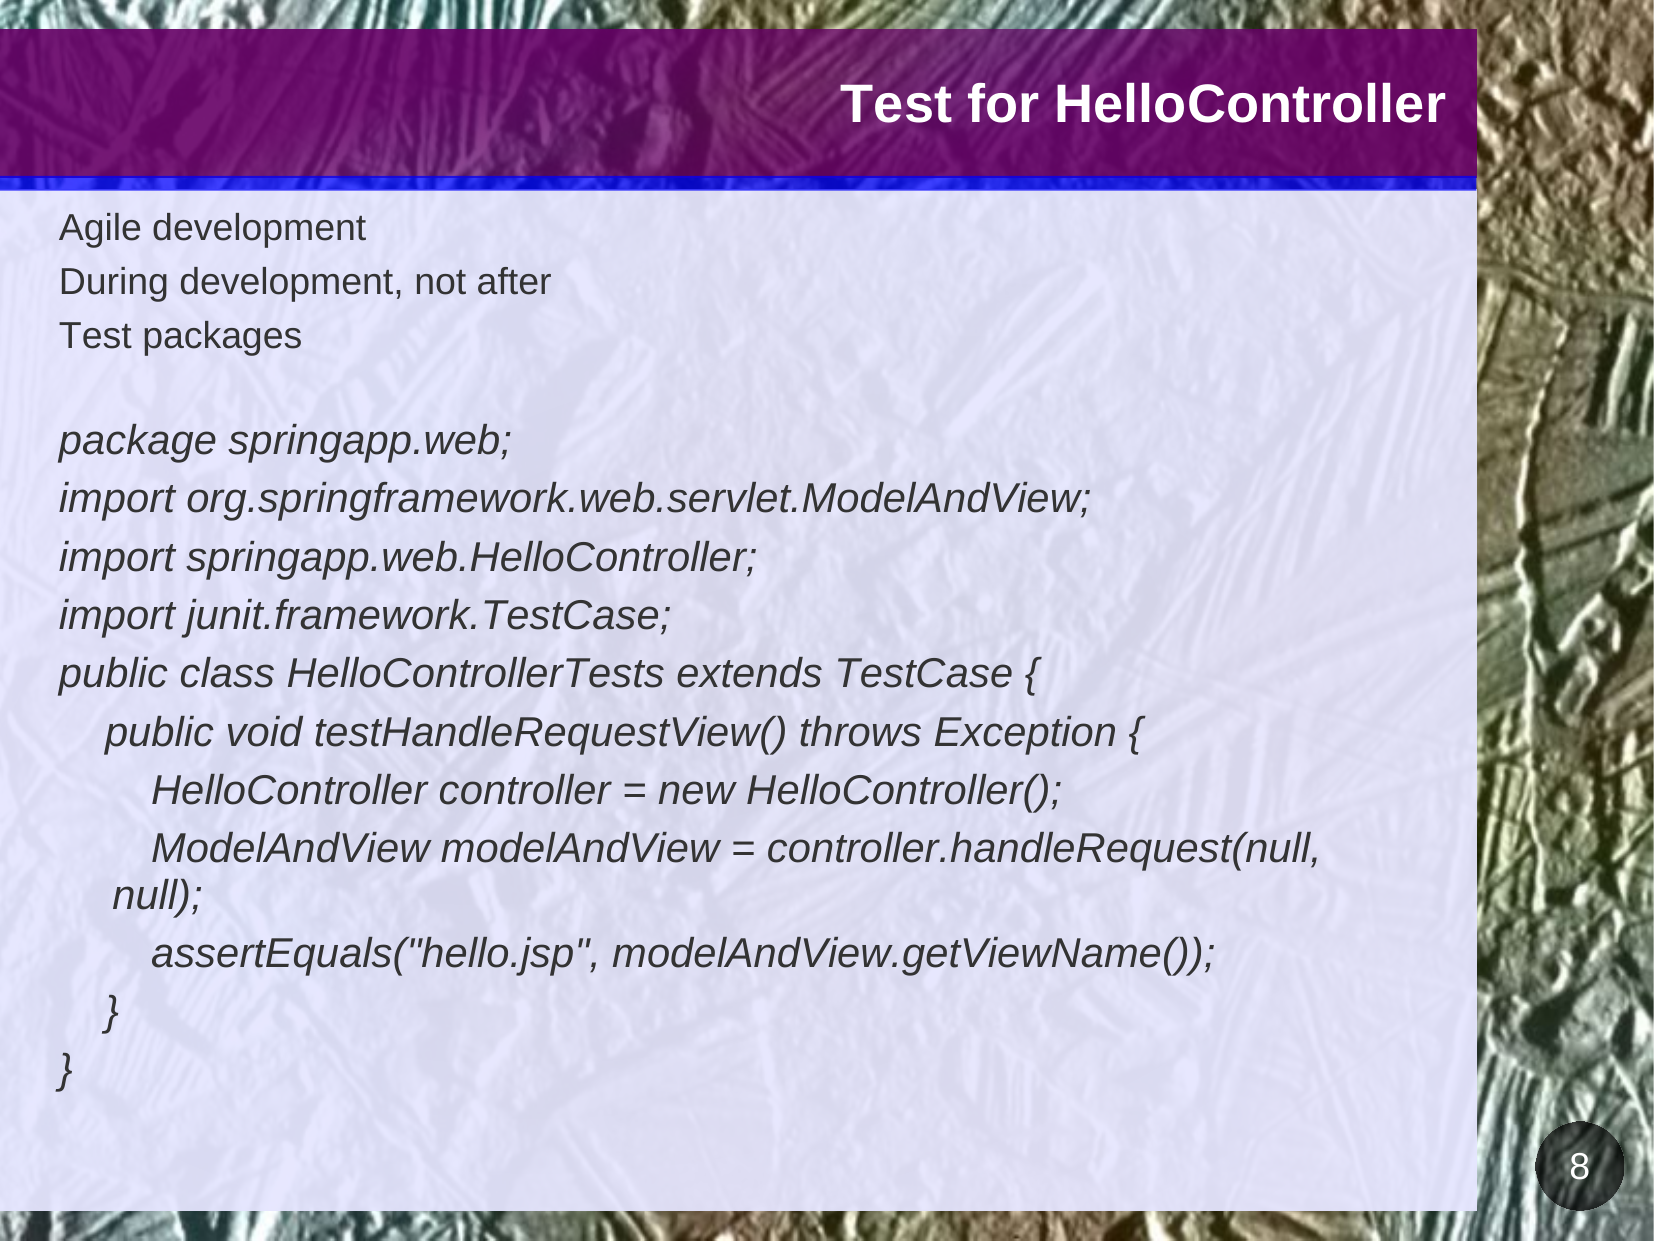

# Test for HelloController
Agile development
During development, not after
Test packages
package springapp.web;
import org.springframework.web.servlet.ModelAndView;
import springapp.web.HelloController;
import junit.framework.TestCase;
public class HelloControllerTests extends TestCase {
 public void testHandleRequestView() throws Exception {
 HelloController controller = new HelloController();
 ModelAndView modelAndView = controller.handleRequest(null, null);
 assertEquals("hello.jsp", modelAndView.getViewName());
 }
}